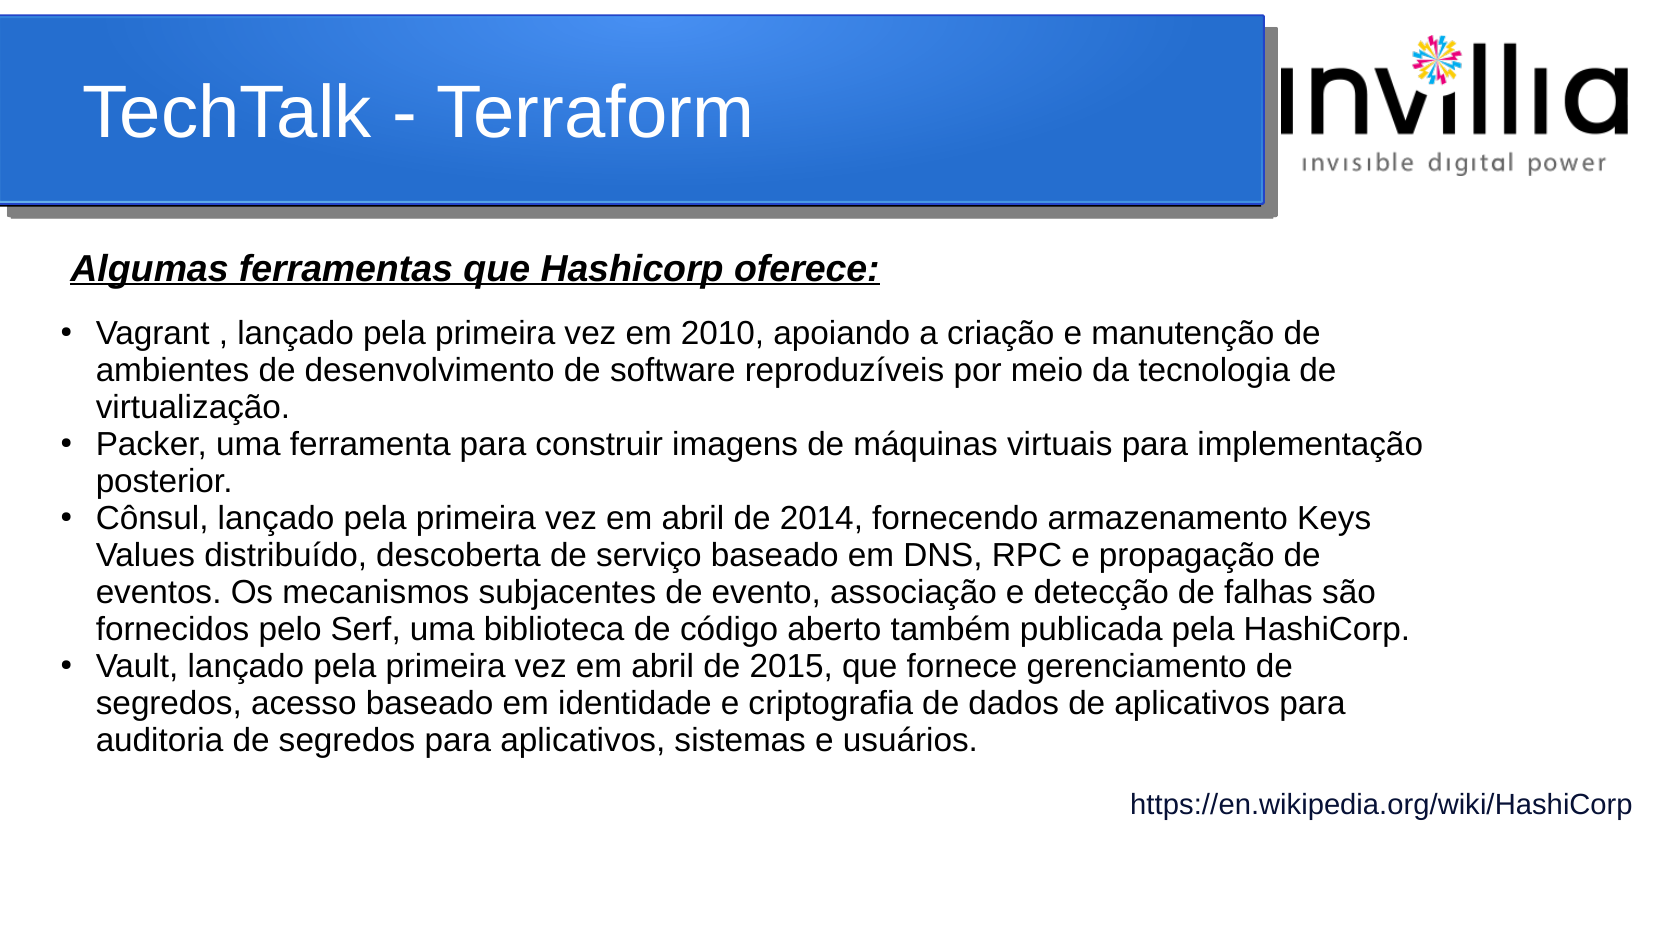

# TechTalk - Terraform
Algumas ferramentas que Hashicorp oferece:
Vagrant , lançado pela primeira vez em 2010, apoiando a criação e manutenção de ambientes de desenvolvimento de software reproduzíveis por meio da tecnologia de virtualização.
Packer, uma ferramenta para construir imagens de máquinas virtuais para implementação posterior.
Cônsul, lançado pela primeira vez em abril de 2014, fornecendo armazenamento Keys Values distribuído, descoberta de serviço baseado em DNS, RPC e propagação de eventos. Os mecanismos subjacentes de evento, associação e detecção de falhas são fornecidos pelo Serf, uma biblioteca de código aberto também publicada pela HashiCorp.
Vault, lançado pela primeira vez em abril de 2015, que fornece gerenciamento de segredos, acesso baseado em identidade e criptografia de dados de aplicativos para auditoria de segredos para aplicativos, sistemas e usuários.
https://en.wikipedia.org/wiki/HashiCorp